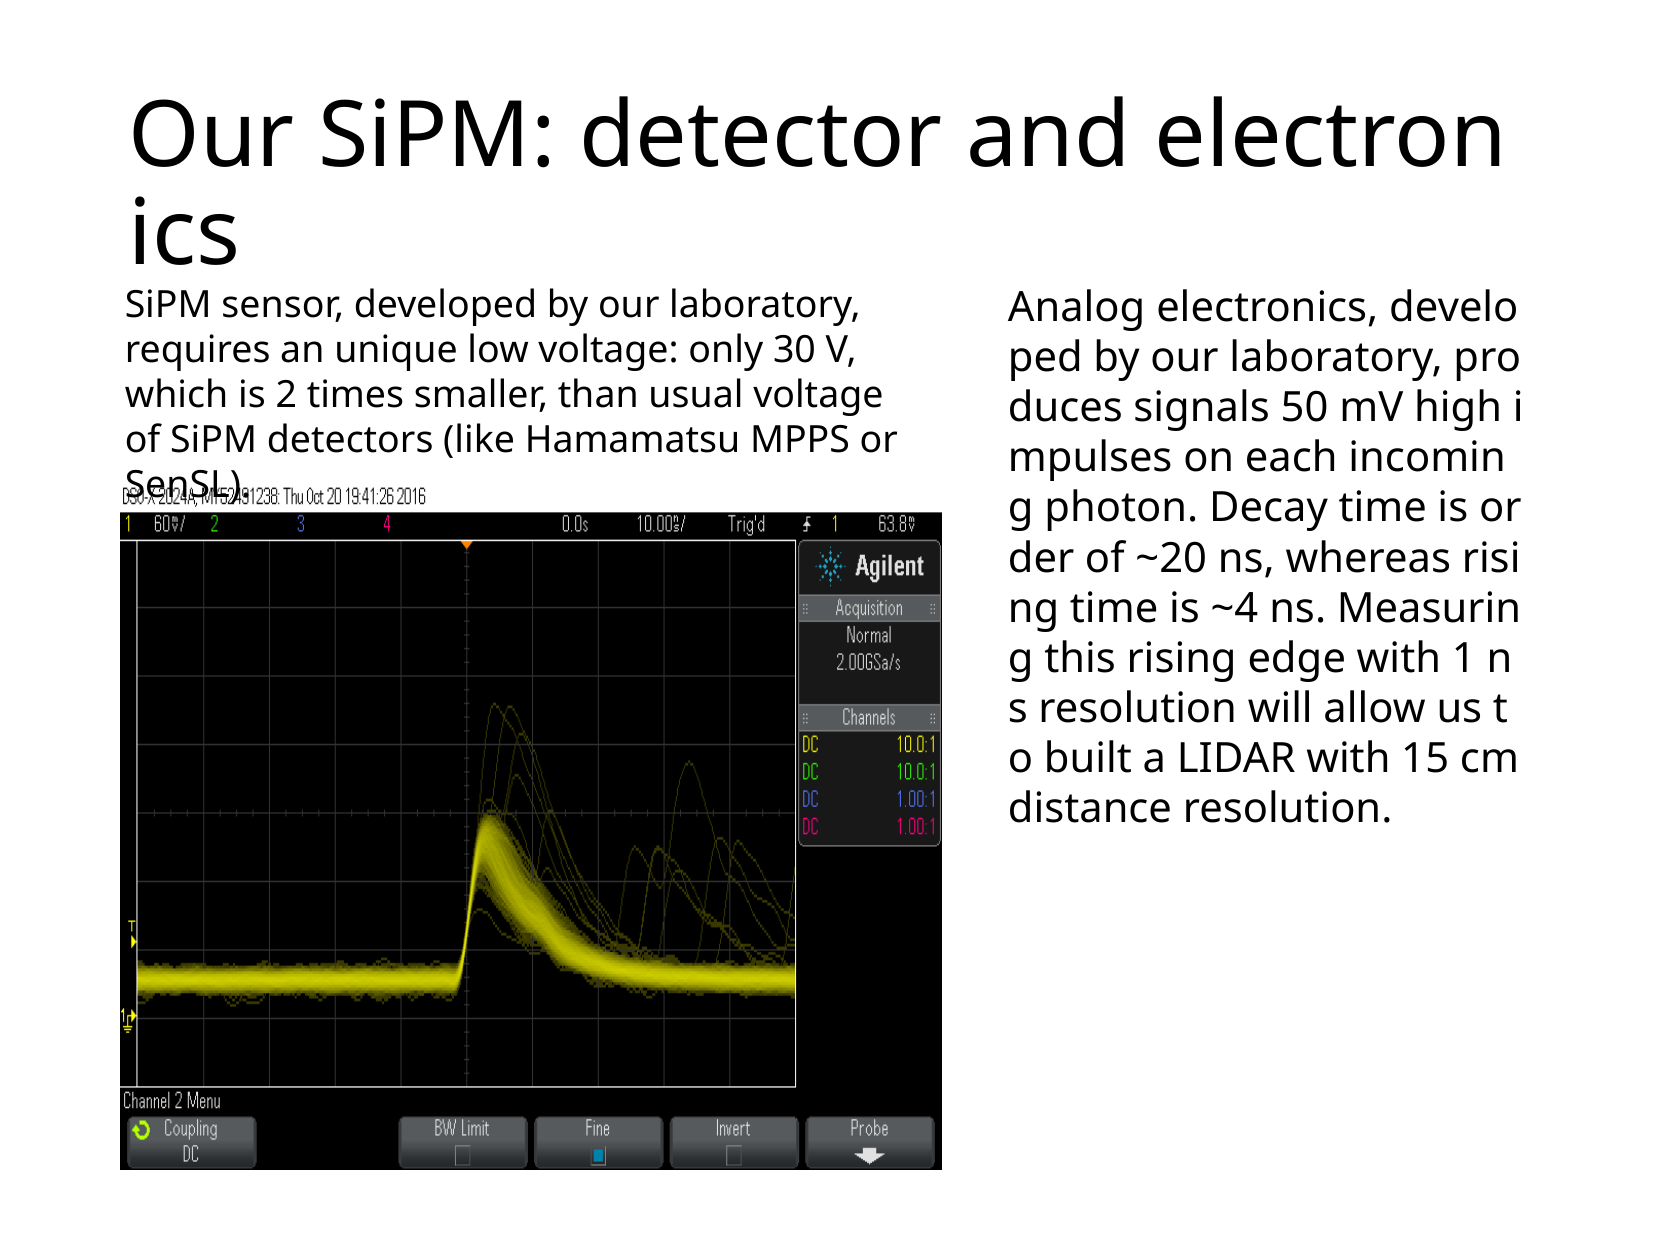

# Our SiPM: detector and electronics
SiPM sensor, developed by our laboratory, requires an unique low voltage: only 30 V, which is 2 times smaller, than usual voltage of SiPM detectors (like Hamamatsu MPPS or SenSL).
Analog electronics, developed by our laboratory, produces signals 50 mV high impulses on each incoming photon. Decay time is order of ~20 ns, whereas rising time is ~4 ns. Measuring this rising edge with 1 ns resolution will allow us to built a LIDAR with 15 cm distance resolution.